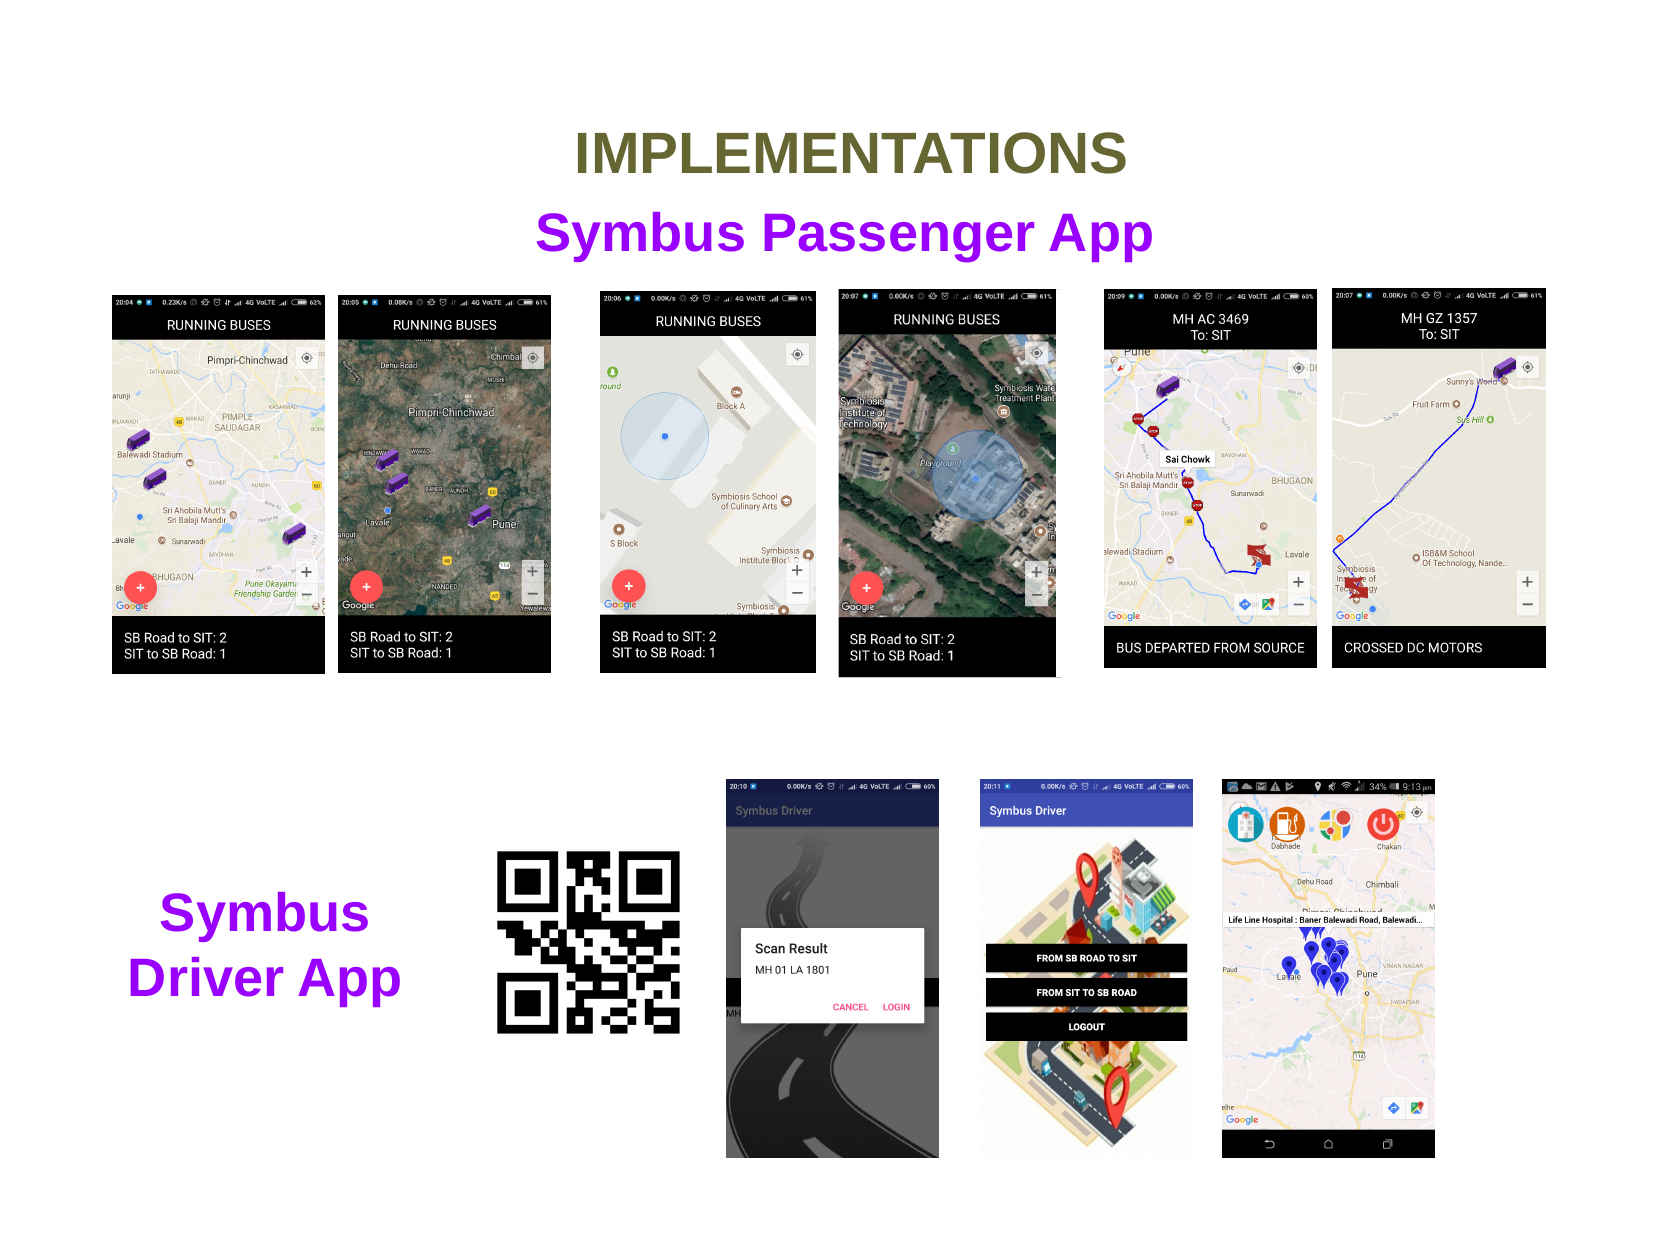

IMPLEMENTATIONS
 Symbus Passenger App
Symbus Driver App